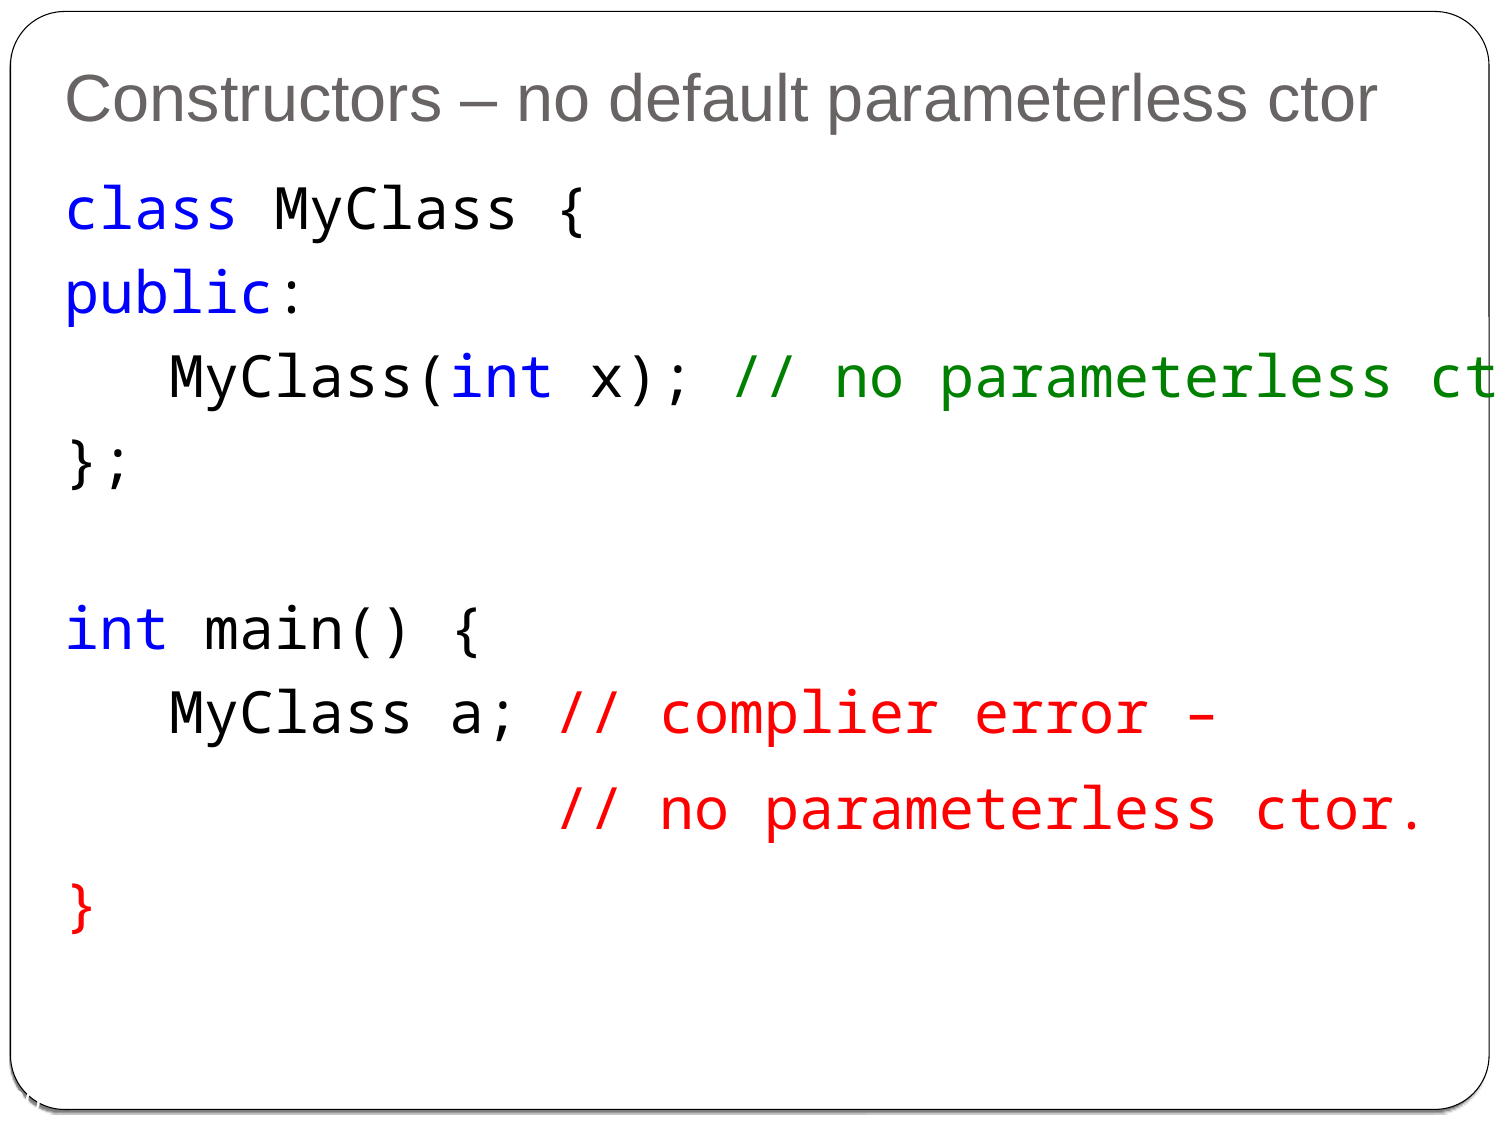

Constructors – no default parameterless ctor
# class MyClass { public:    MyClass(int x); // no parameterless ctor. }; int main() {    MyClass a; // complier error –
 // no parameterless ctor.
}